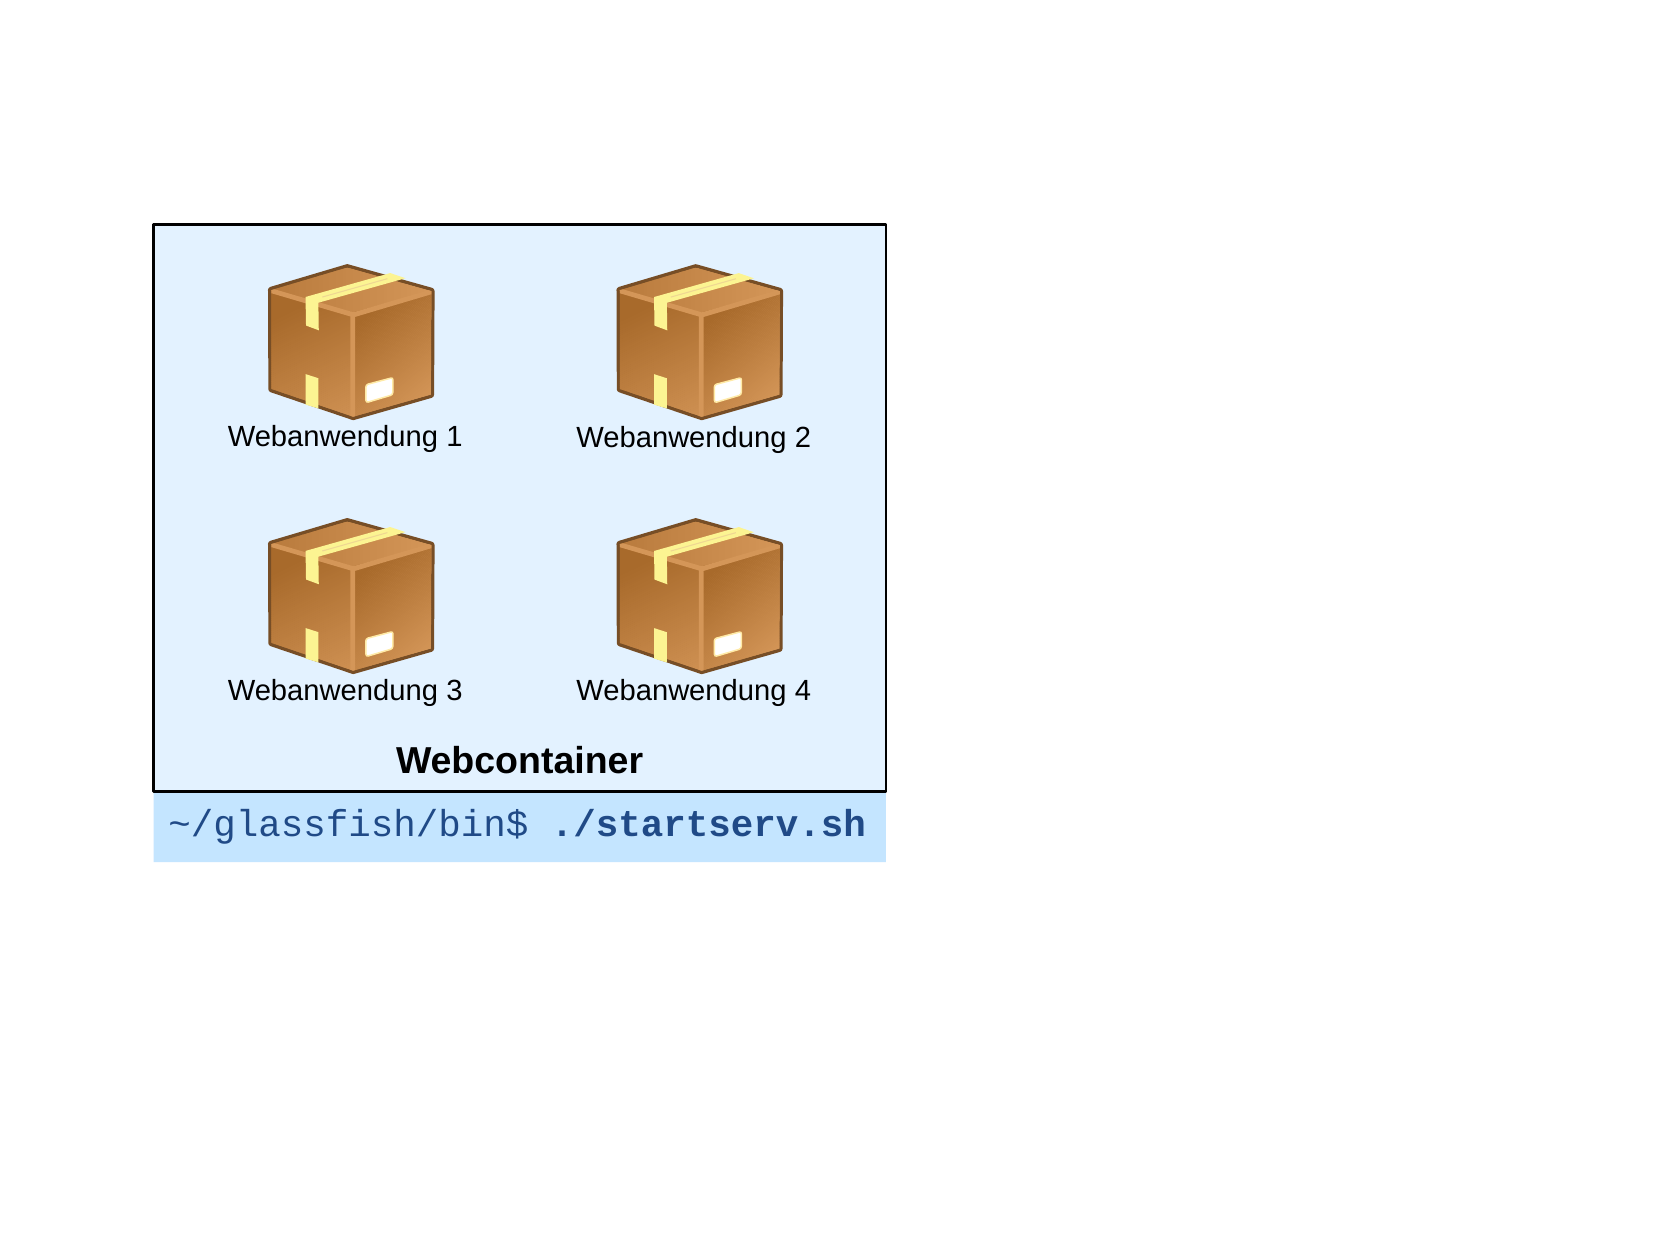

Webanwendung 1
Webanwendung 2
Webanwendung 3
Webanwendung 4
Webcontainer
~/glassfish/bin$ ./startserv.sh